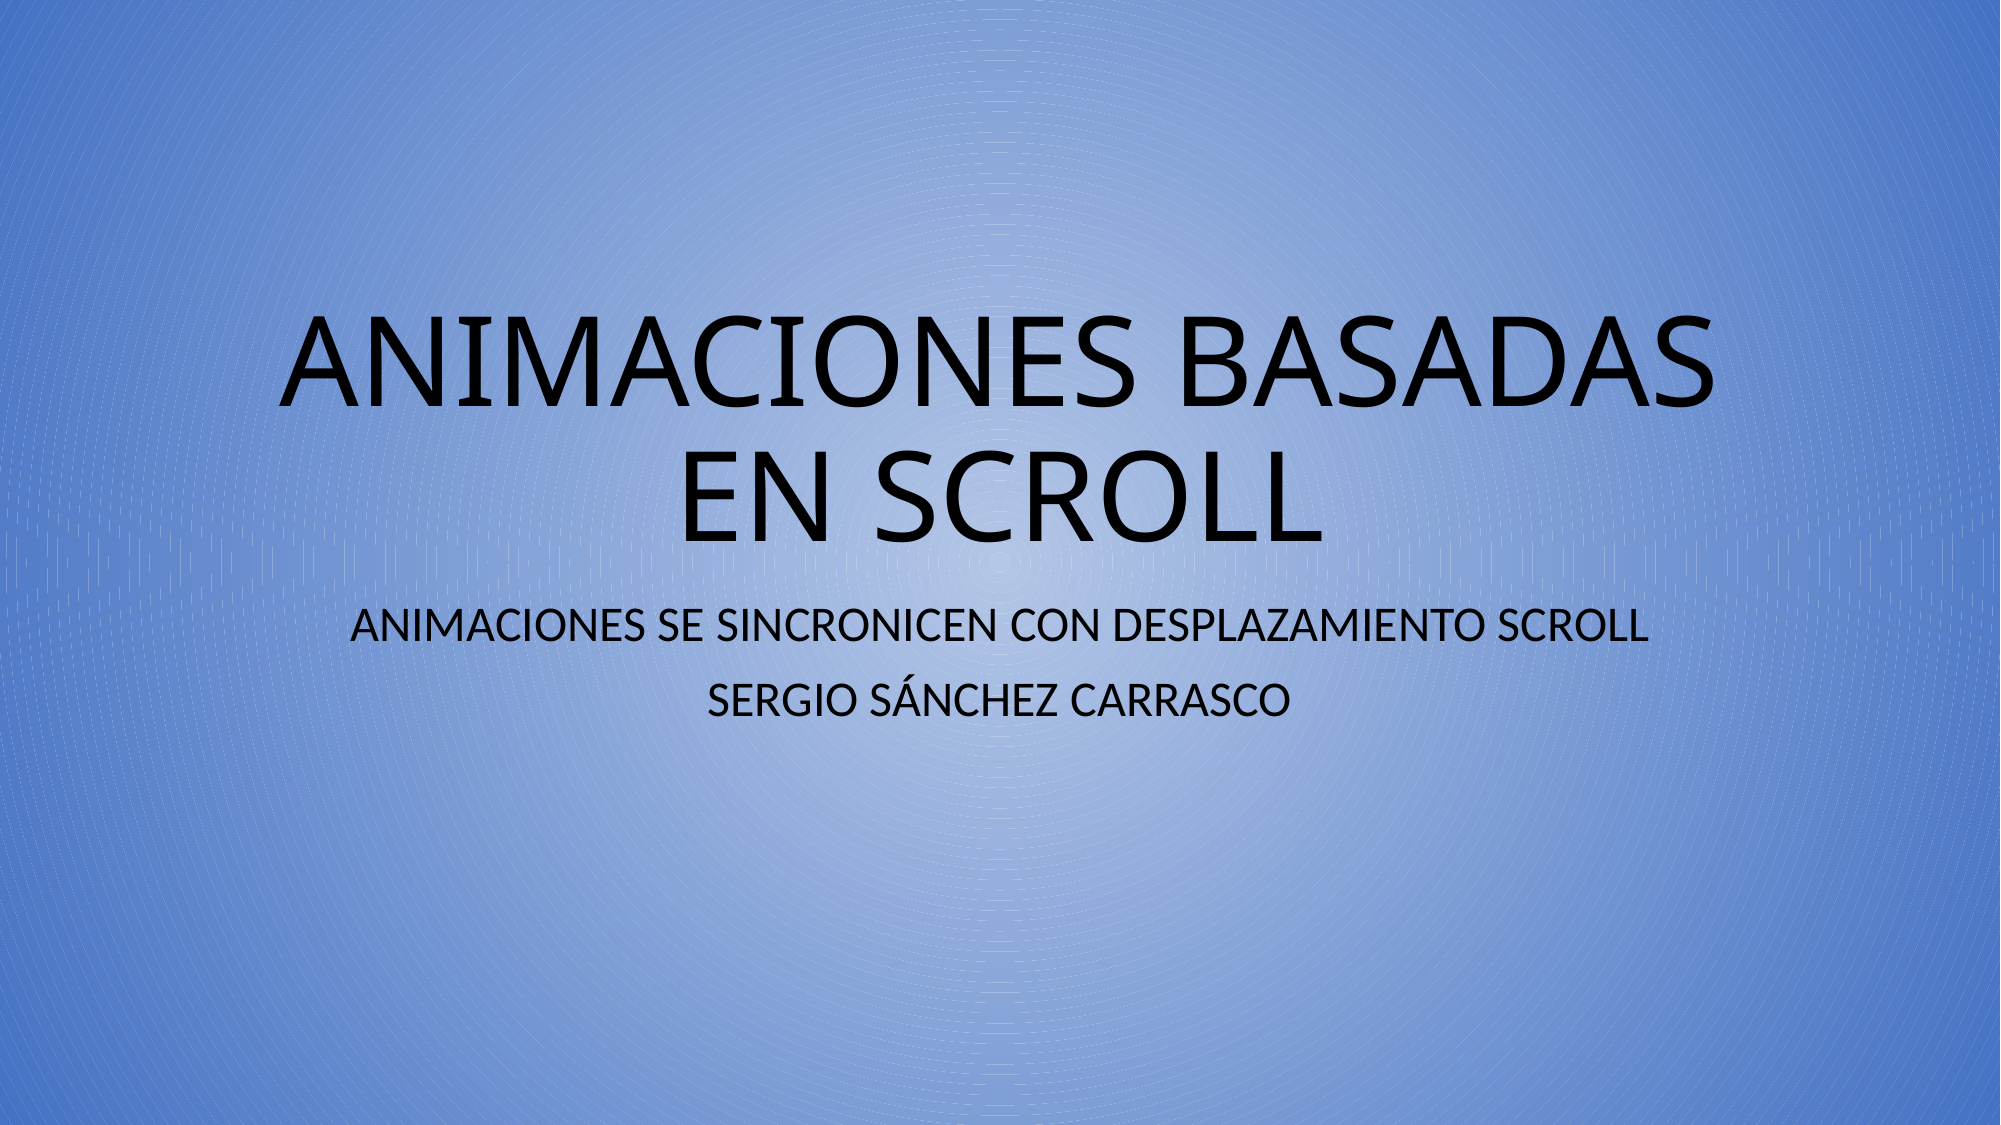

# ANIMACIONES BASADAS EN SCROLL
ANIMACIONES SE SINCRONICEN CON DESPLAZAMIENTO SCROLL
SERGIO SÁNCHEZ CARRASCO